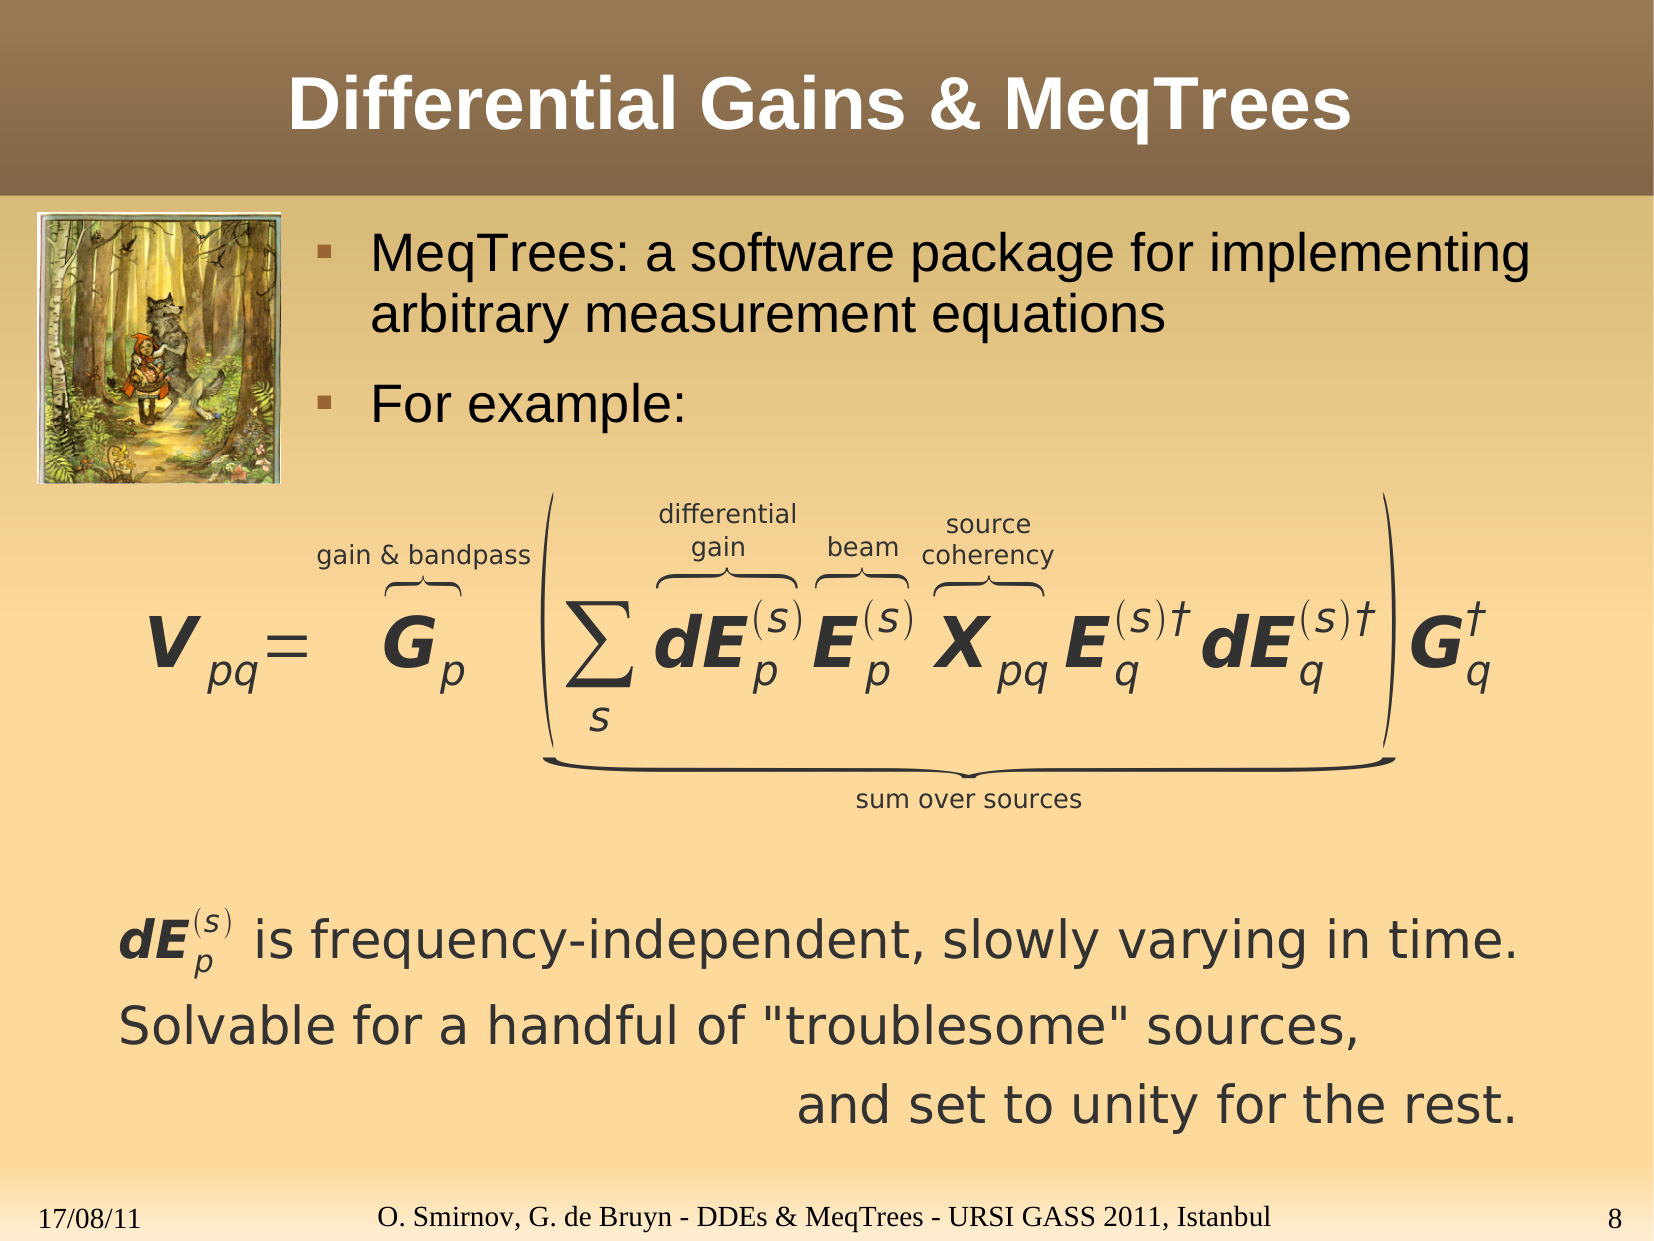

# Differential Gains & MeqTrees
MeqTrees: a software package for implementing arbitrary measurement equations
For example:
O. Smirnov, G. de Bruyn - DDEs & MeqTrees - URSI GASS 2011, Istanbul
17/08/11
8